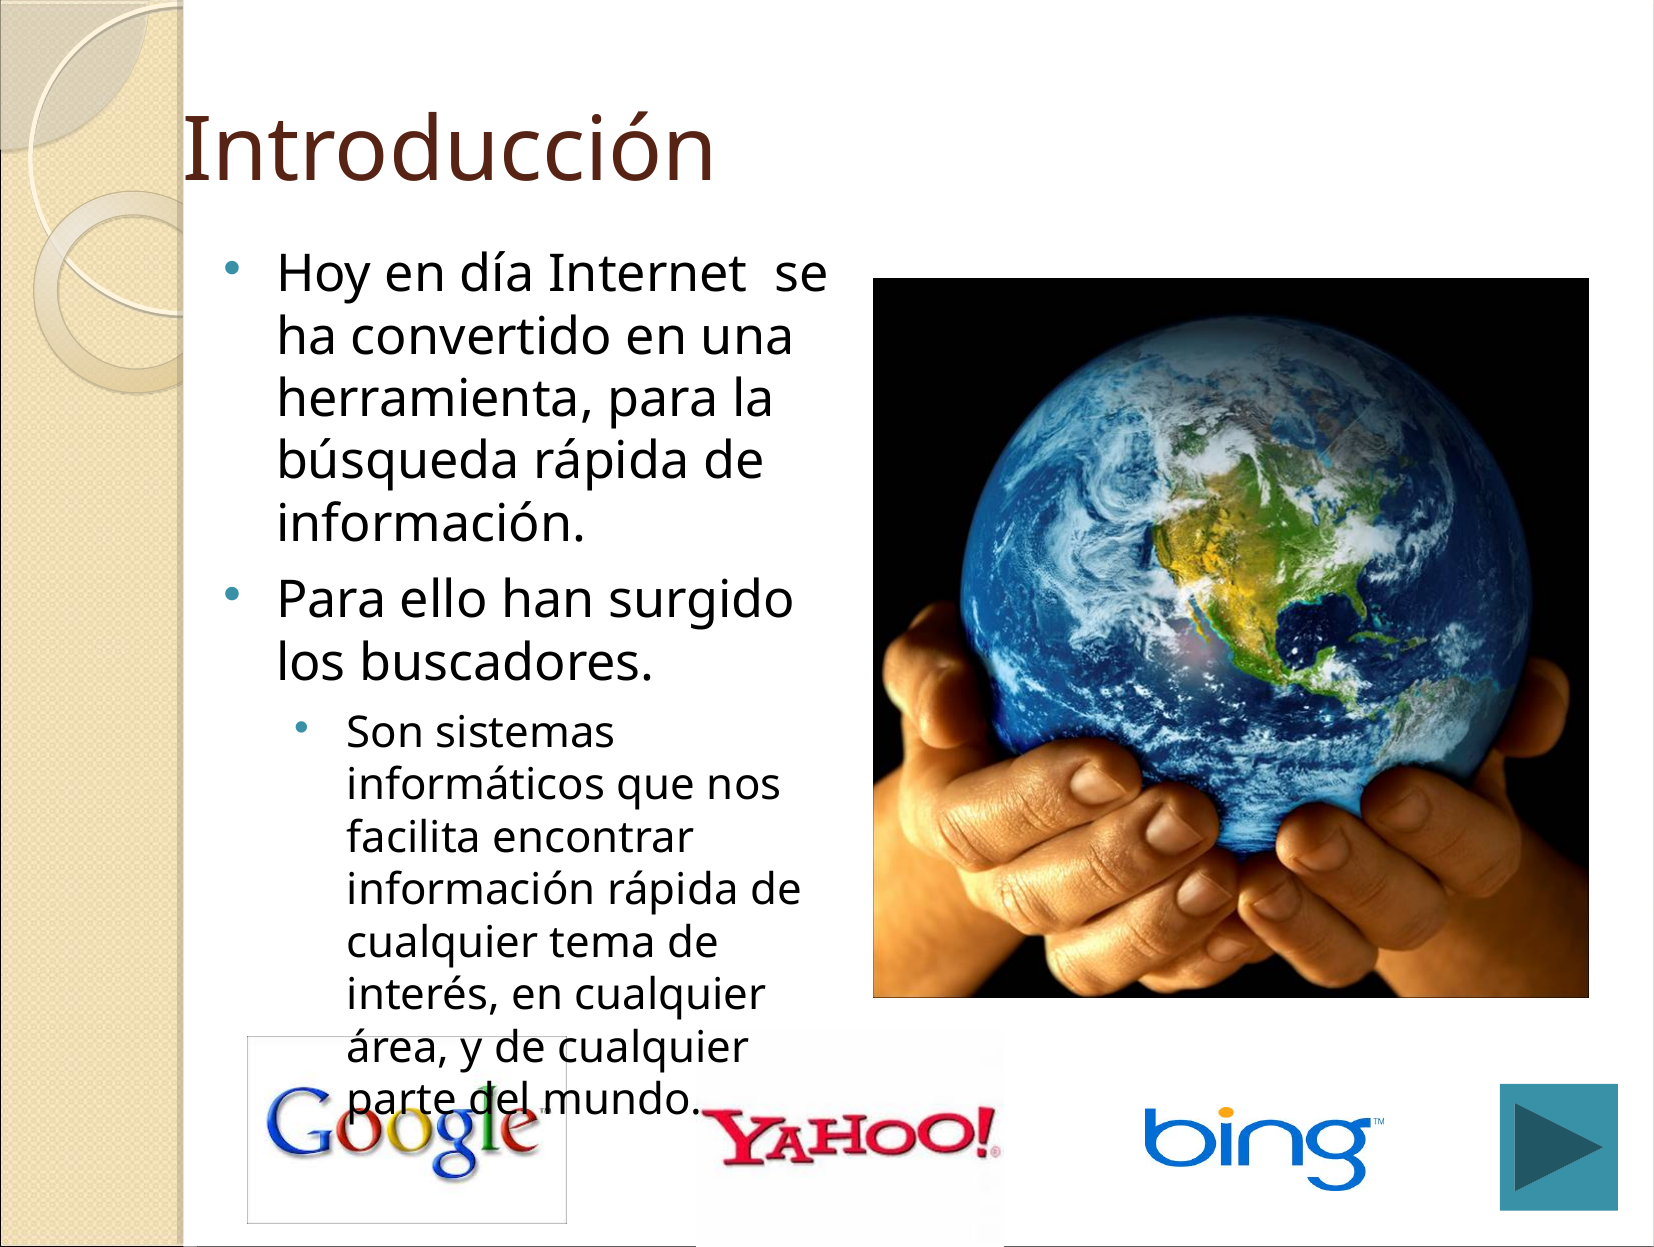

# Introducción
Hoy en día Internet se ha convertido en una herramienta, para la búsqueda rápida de información.
Para ello han surgido los buscadores.
Son sistemas informáticos que nos facilita encontrar información rápida de cualquier tema de interés, en cualquier área, y de cualquier parte del mundo.